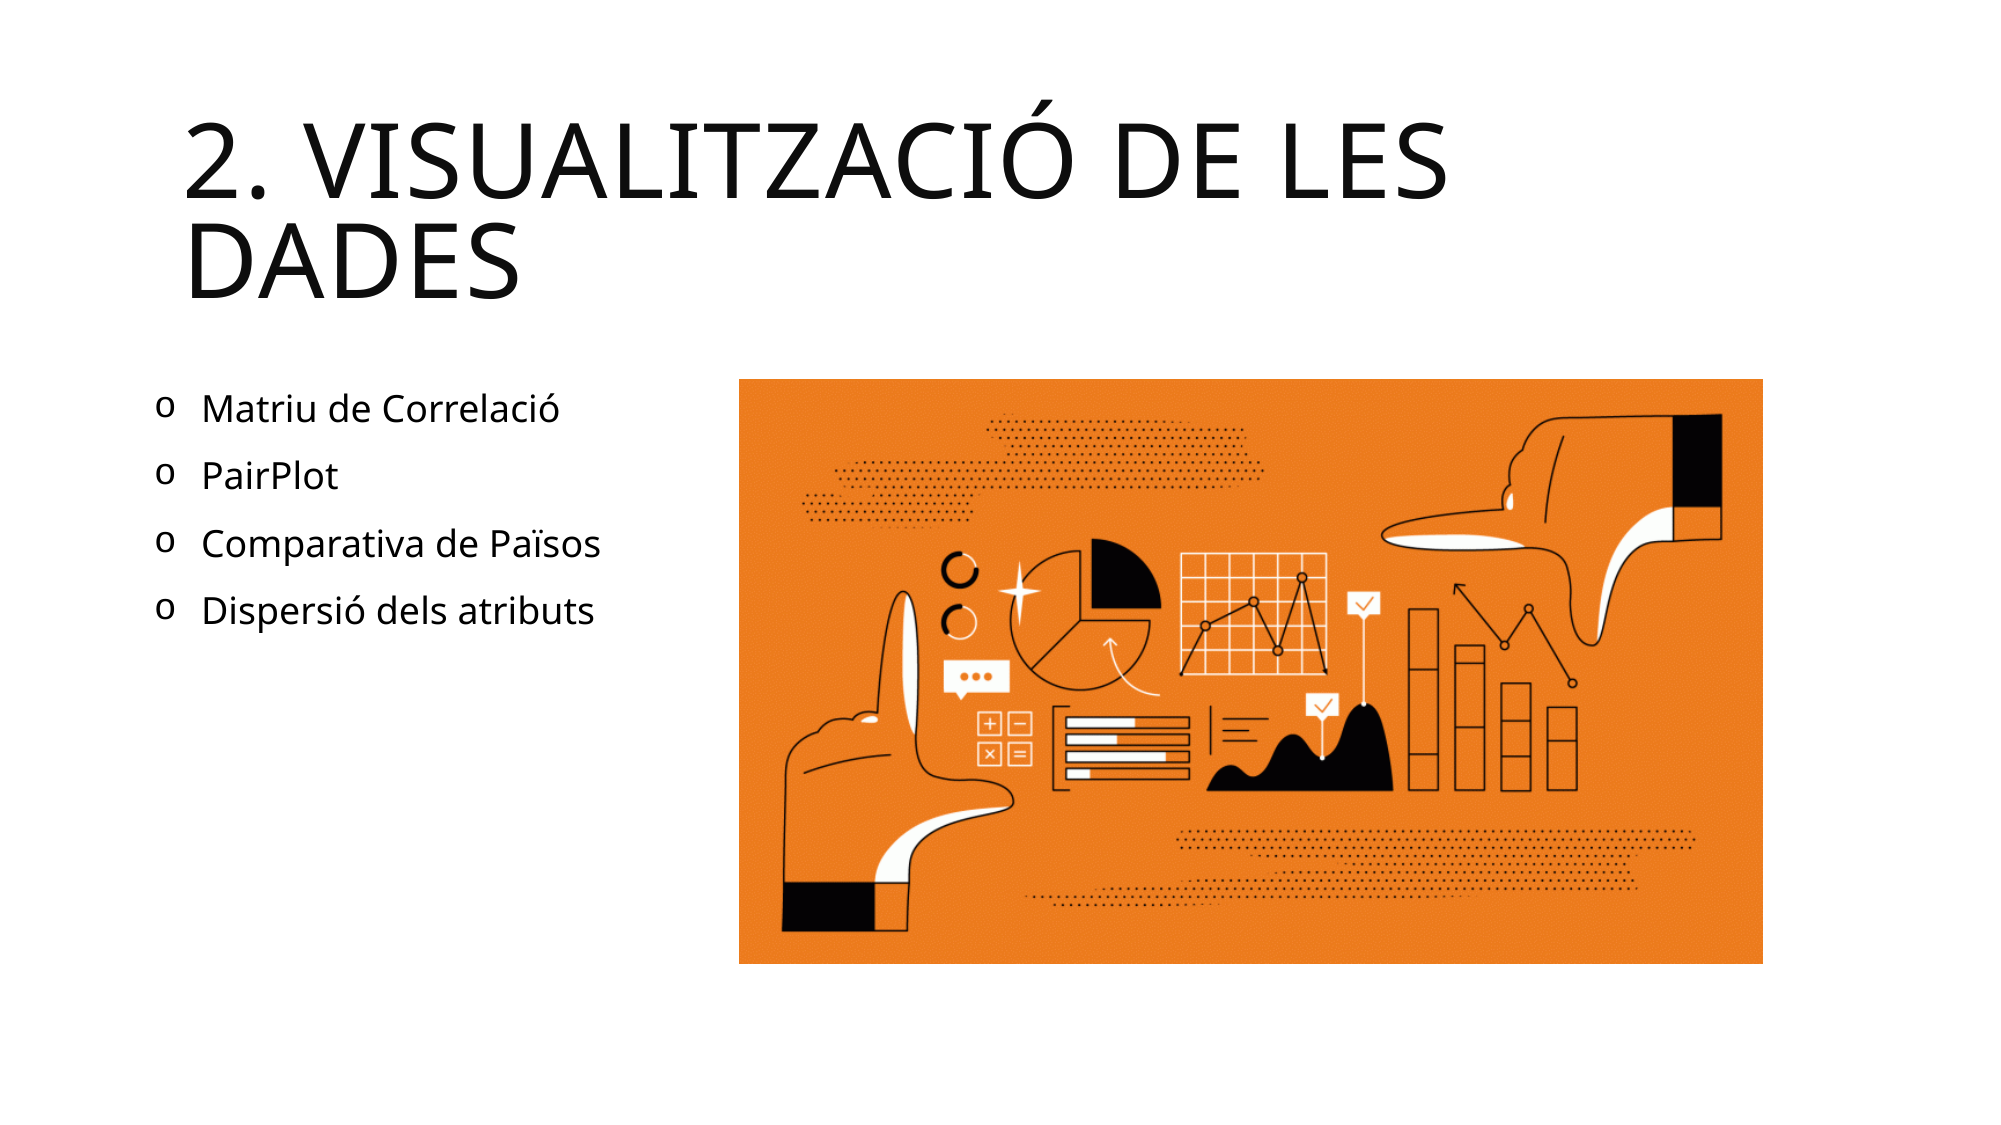

# 2. Visualització de les dades
Matriu de Correlació
PairPlot
Comparativa de Països
Dispersió dels atributs